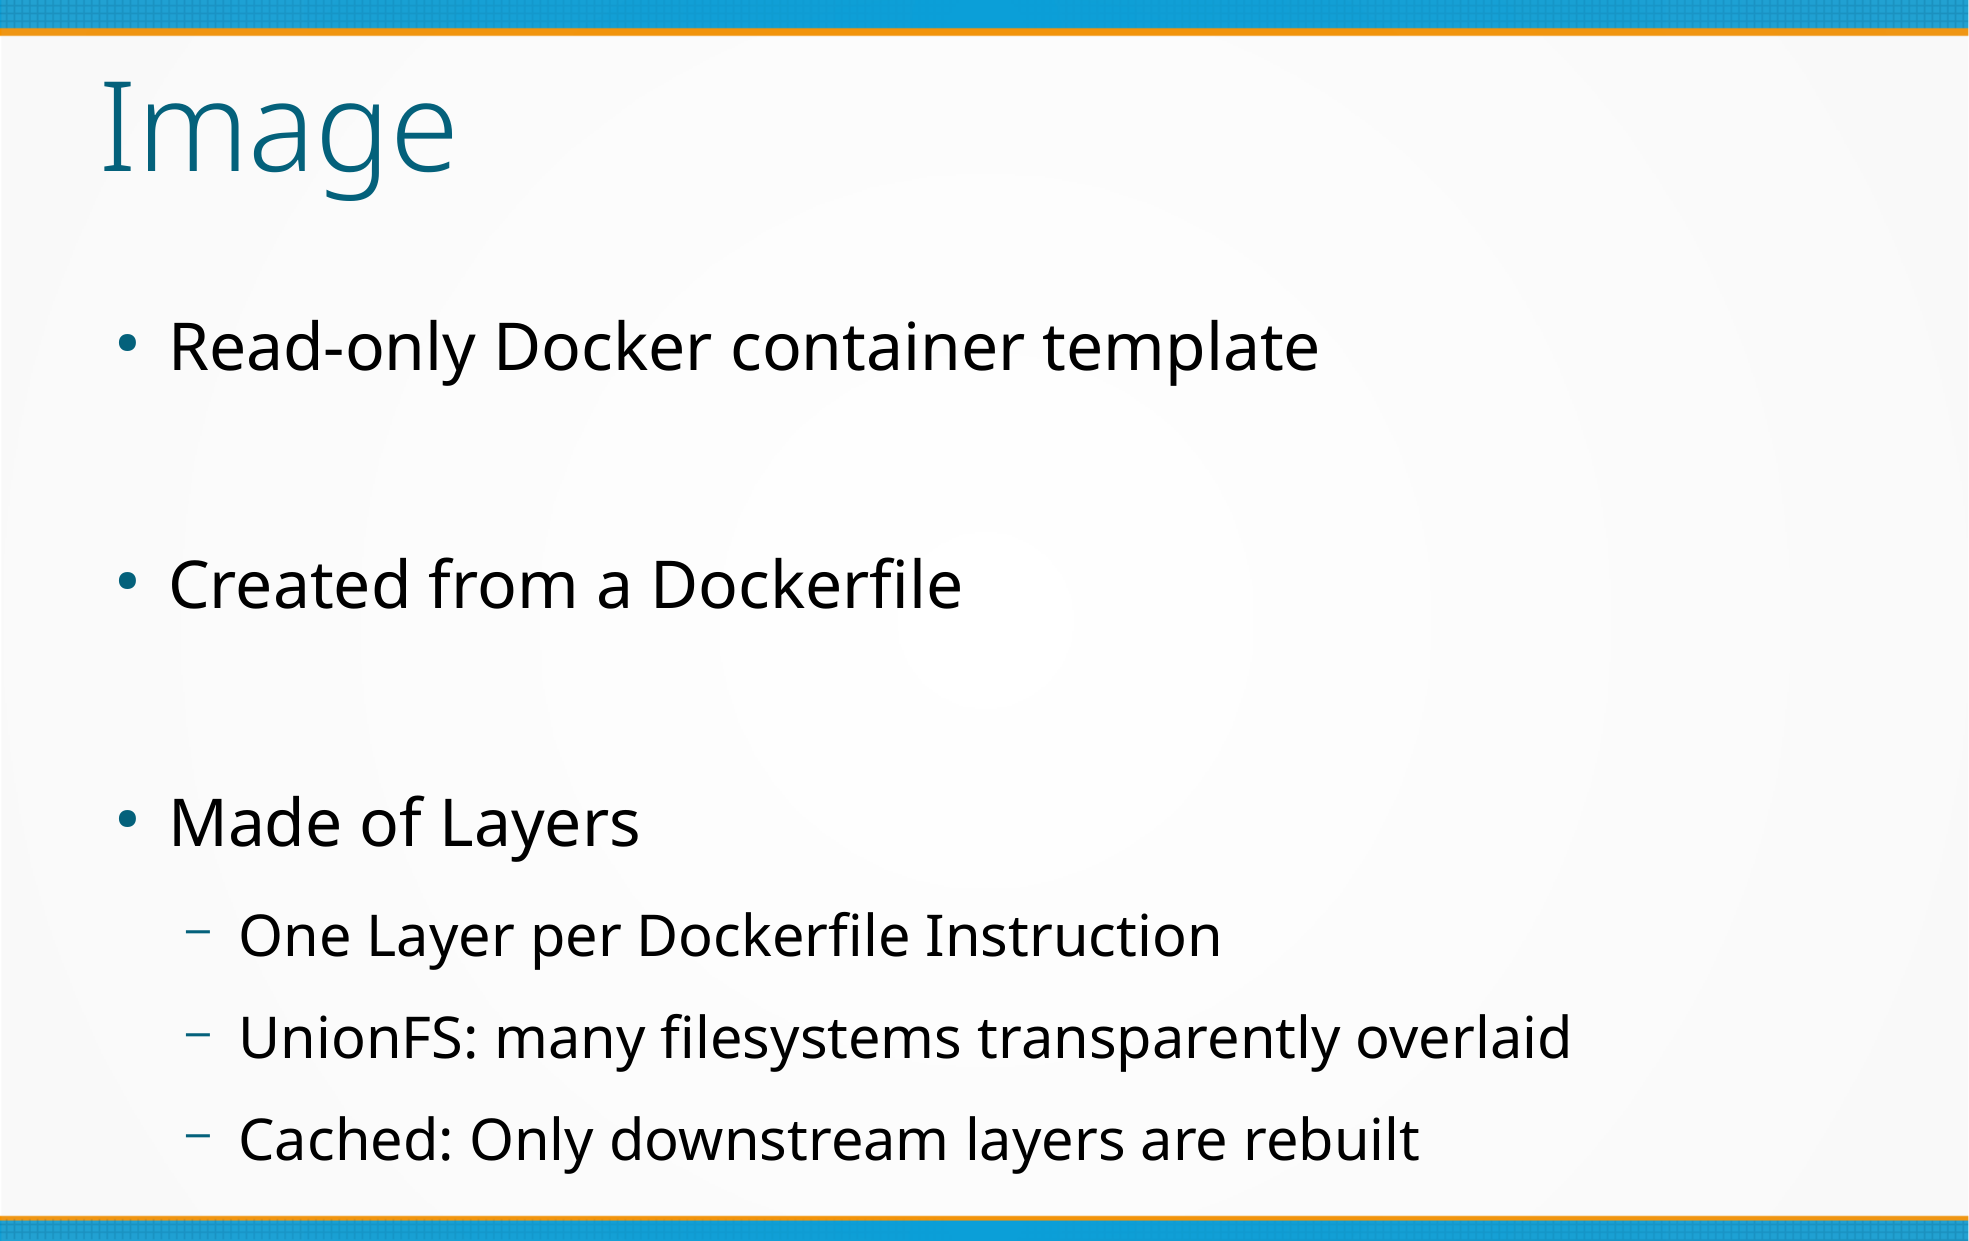

# Image
Read-only Docker container template
Created from a Dockerfile
Made of Layers
One Layer per Dockerfile Instruction
UnionFS: many filesystems transparently overlaid
Cached: Only downstream layers are rebuilt